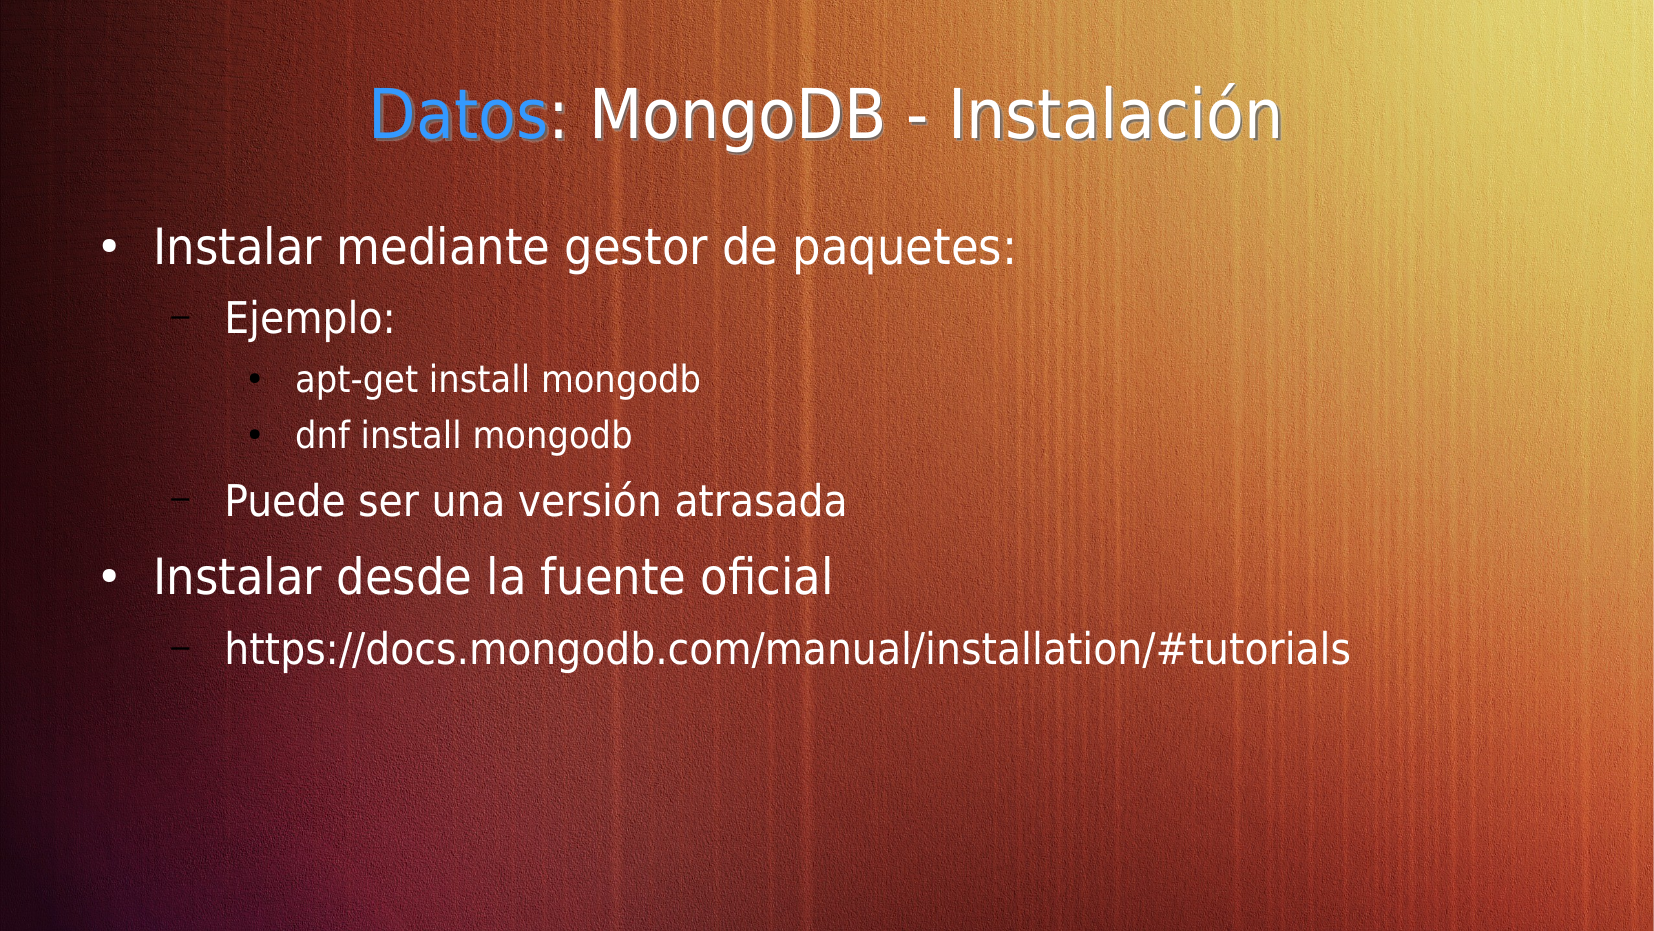

# Datos: MongoDB - Instalación
Instalar mediante gestor de paquetes:
Ejemplo:
apt-get install mongodb
dnf install mongodb
Puede ser una versión atrasada
Instalar desde la fuente oficial
https://docs.mongodb.com/manual/installation/#tutorials